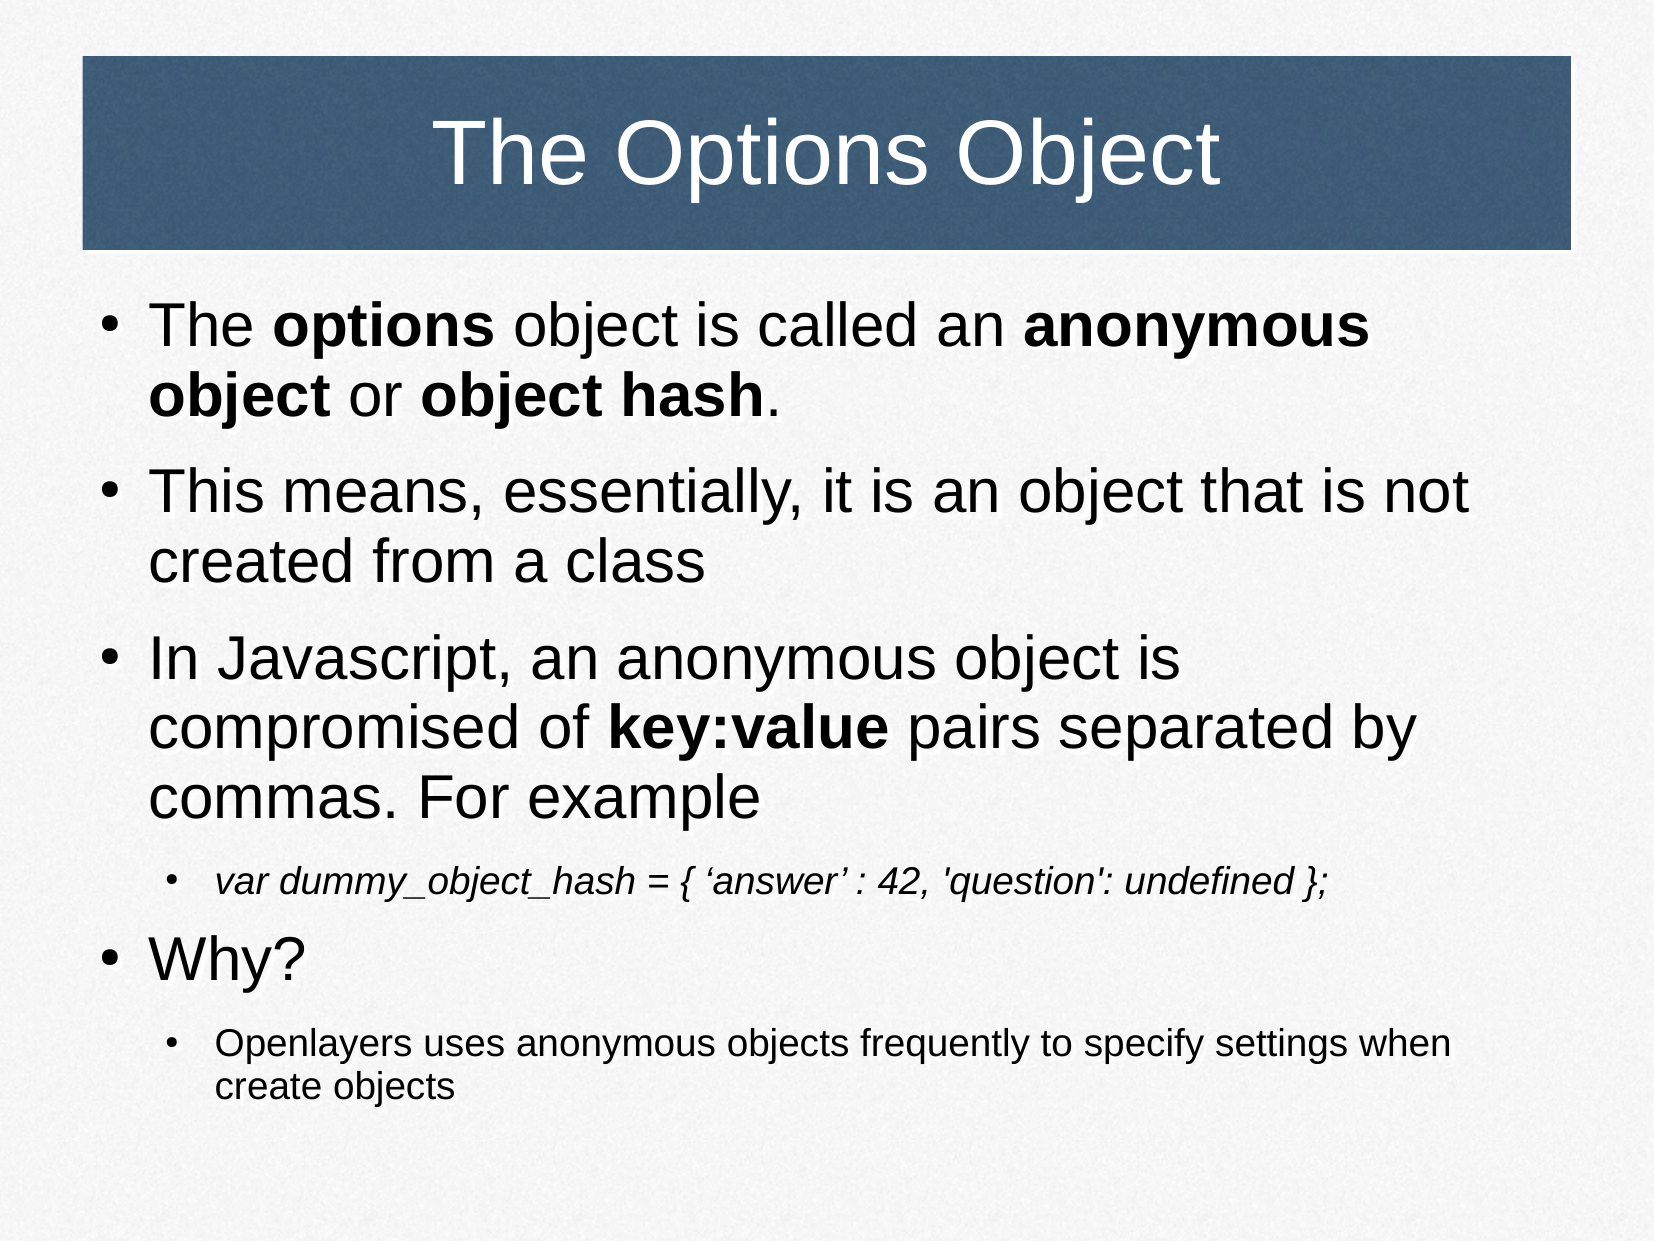

# The Options Object
The options object is called an anonymous object or object hash.
This means, essentially, it is an object that is not created from a class
In Javascript, an anonymous object is compromised of key:value pairs separated by commas. For example
var dummy_object_hash = { ‘answer’ : 42, 'question': undefined };
Why?
Openlayers uses anonymous objects frequently to specify settings when create objects